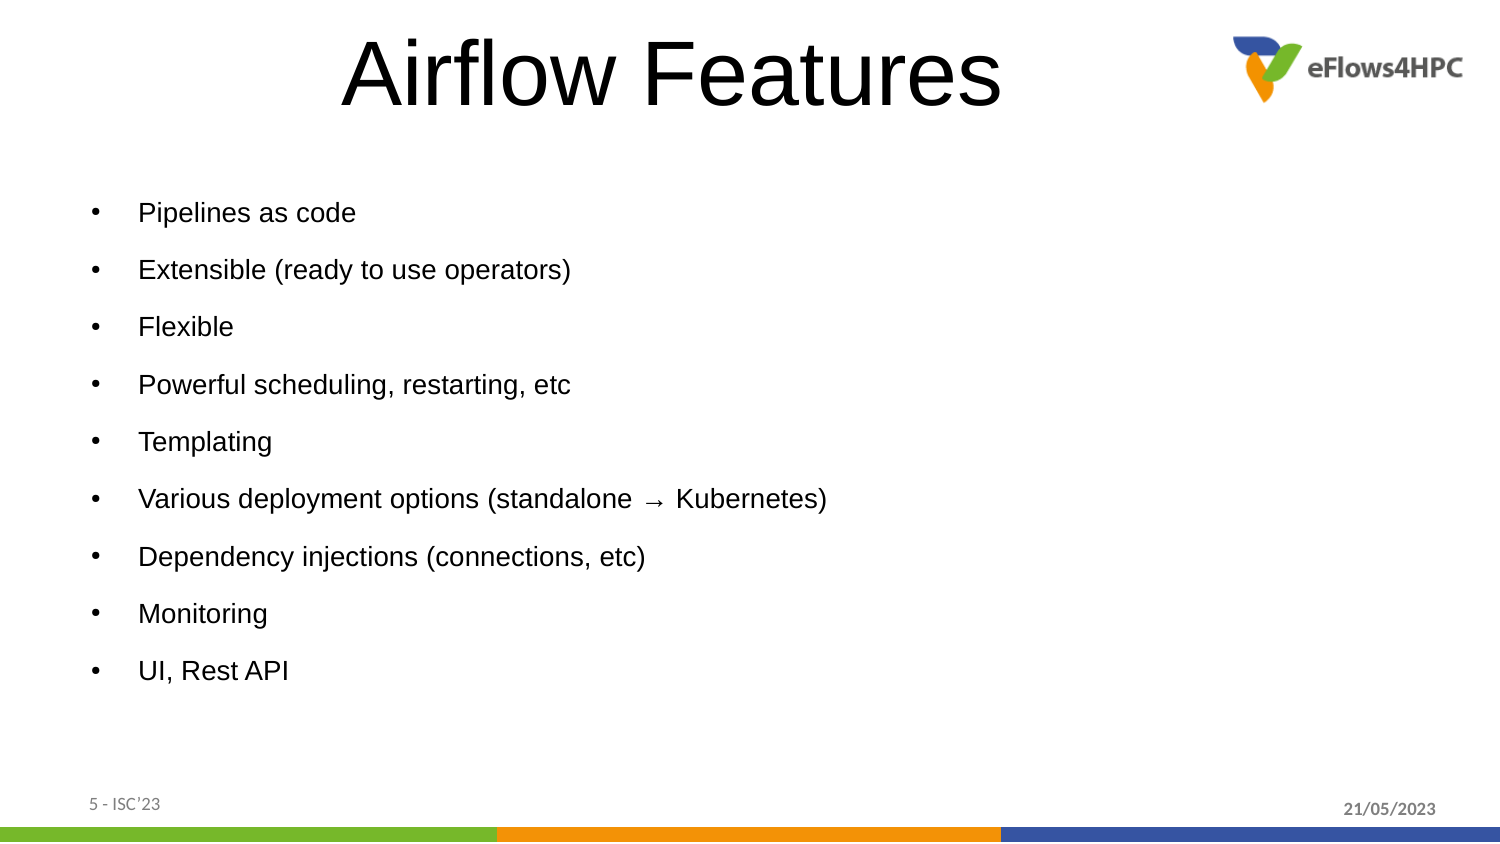

# Airflow Features
Pipelines as code
Extensible (ready to use operators)
Flexible
Powerful scheduling, restarting, etc
Templating
Various deployment options (standalone → Kubernetes)
Dependency injections (connections, etc)
Monitoring
UI, Rest API